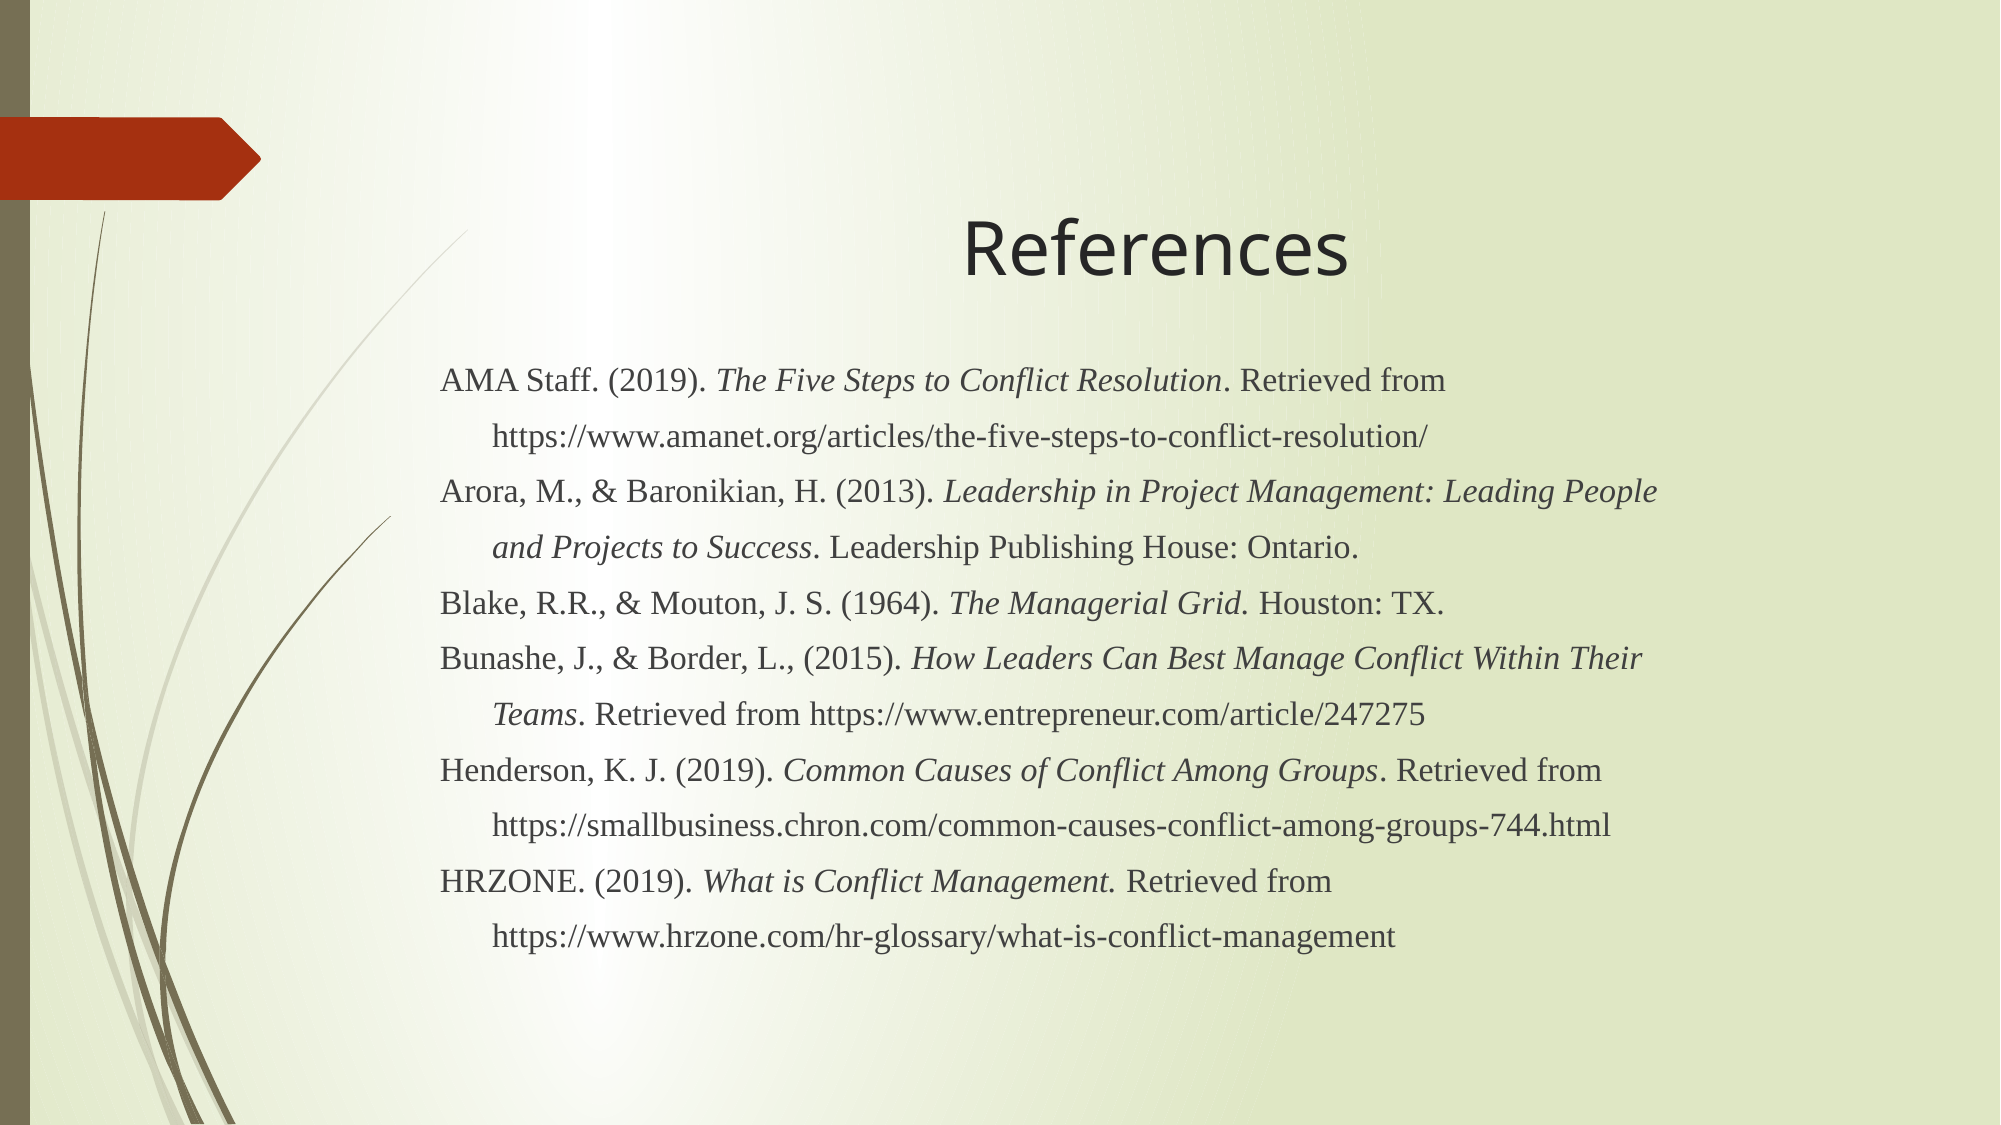

# References
AMA Staff. (2019). The Five Steps to Conflict Resolution. Retrieved from
	https://www.amanet.org/articles/the-five-steps-to-conflict-resolution/
Arora, M., & Baronikian, H. (2013). Leadership in Project Management: Leading People
	and Projects to Success. Leadership Publishing House: Ontario.
Blake, R.R., & Mouton, J. S. (1964). The Managerial Grid. Houston: TX.
Bunashe, J., & Border, L., (2015). How Leaders Can Best Manage Conflict Within Their
	Teams. Retrieved from https://www.entrepreneur.com/article/247275
Henderson, K. J. (2019). Common Causes of Conflict Among Groups. Retrieved from
	https://smallbusiness.chron.com/common-causes-conflict-among-groups-744.html
HRZONE. (2019). What is Conflict Management. Retrieved from
	https://www.hrzone.com/hr-glossary/what-is-conflict-management